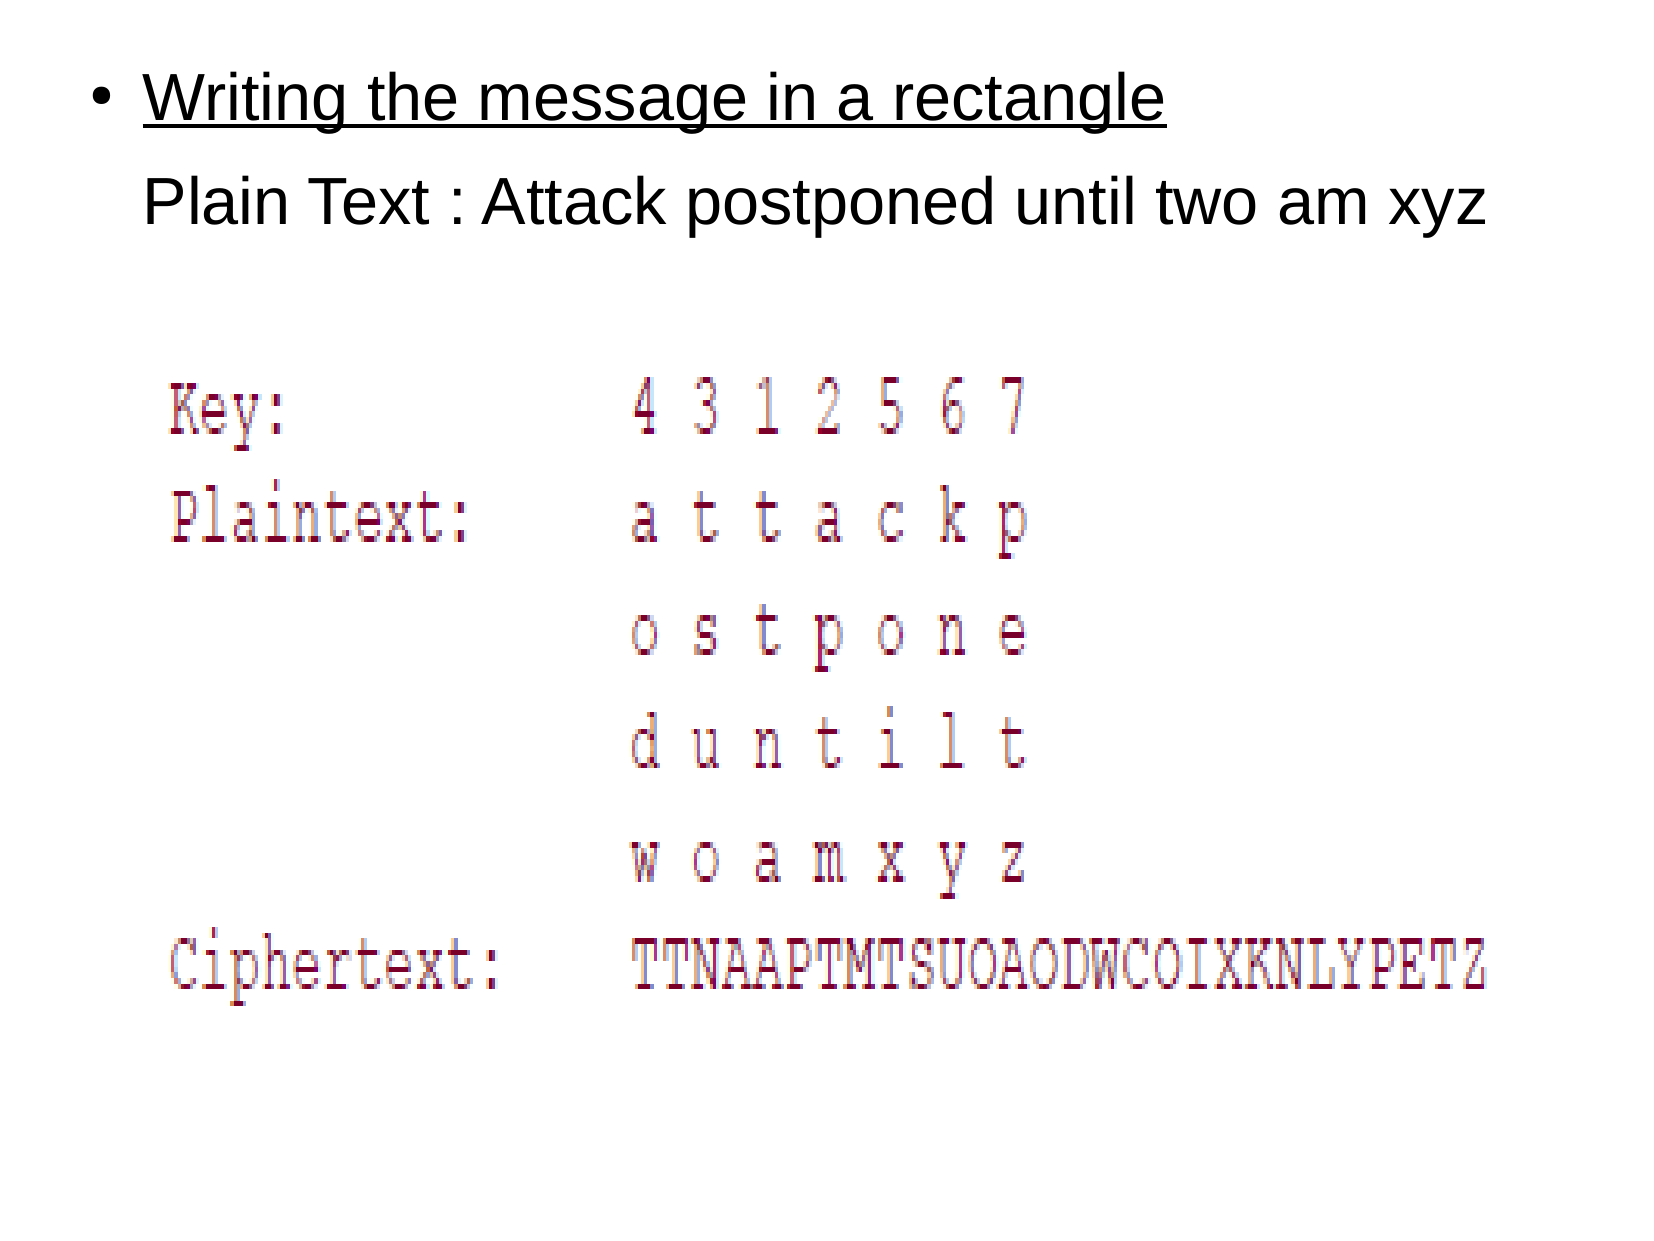

# Writing the message in a rectangle
Plain Text : Attack postponed until two am xyz